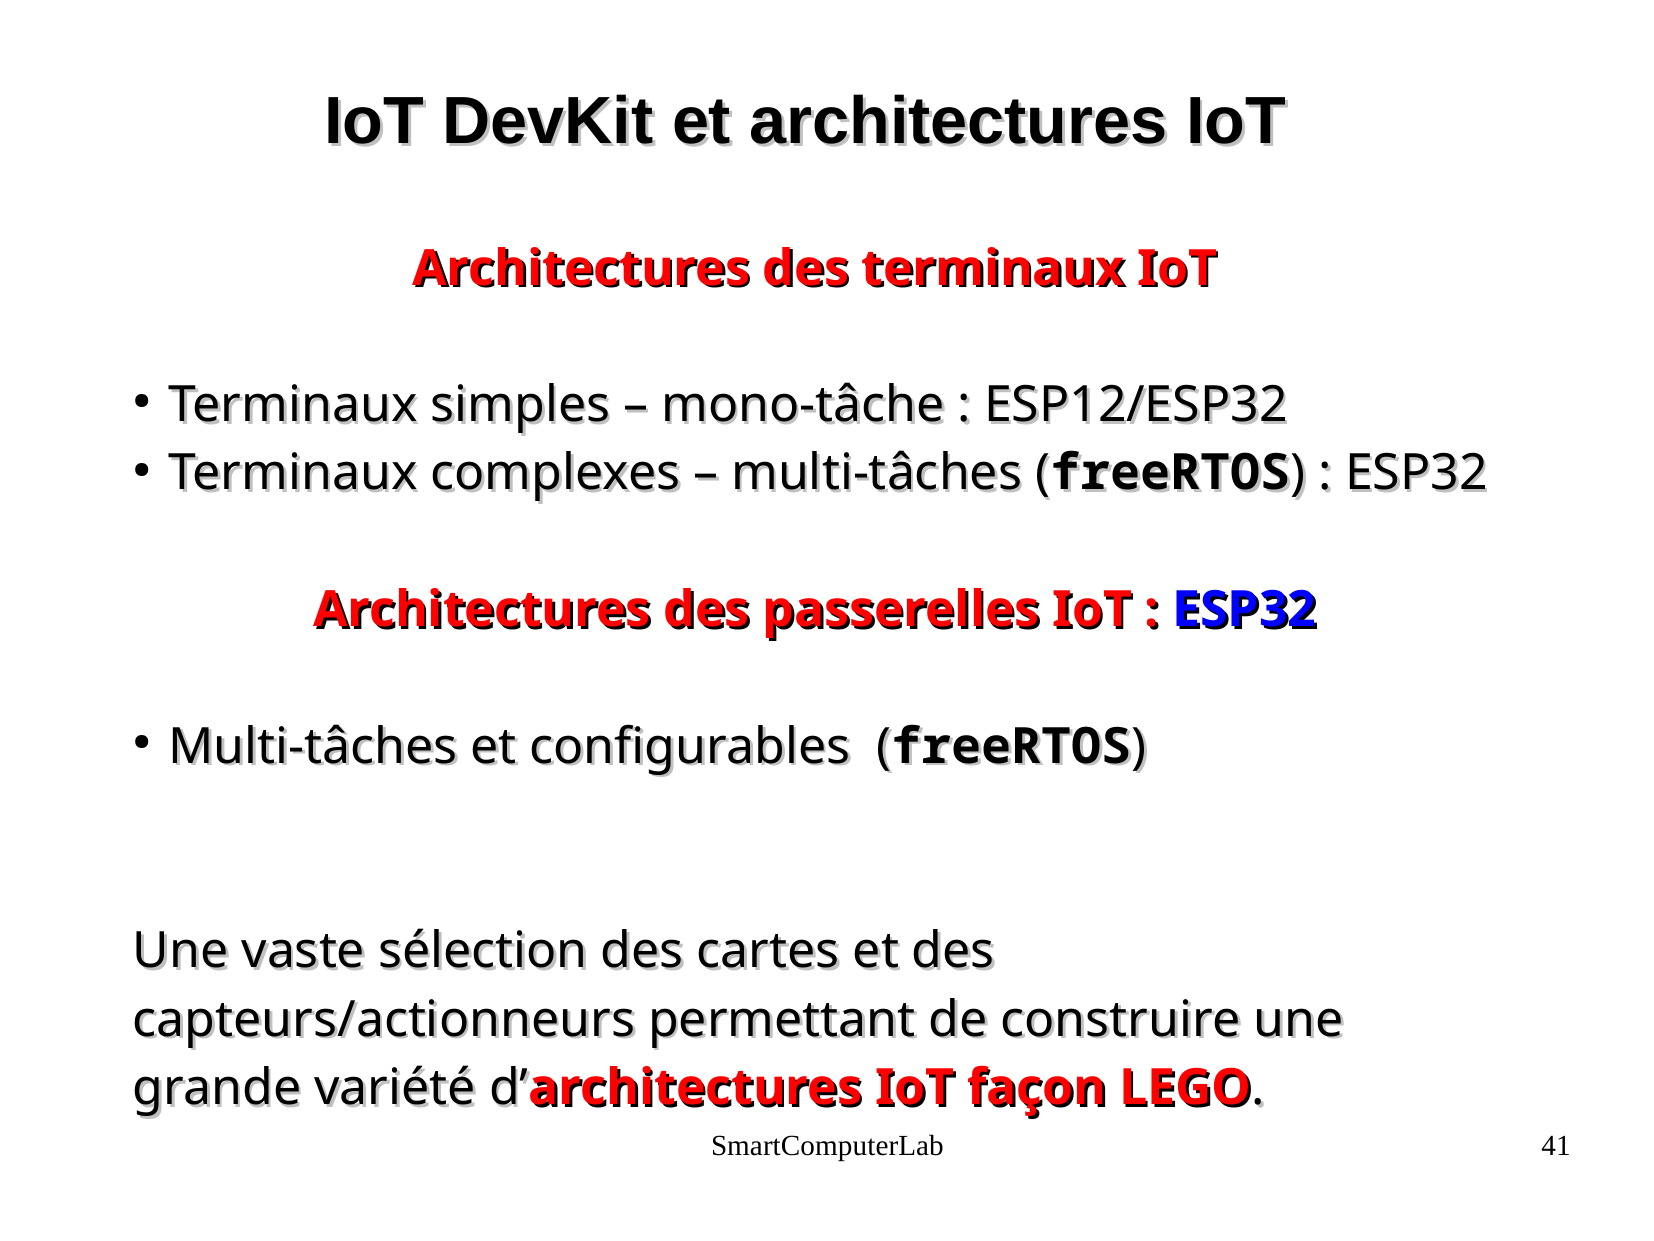

# IoT DevKit et architectures IoT
Architectures des terminaux IoT
Terminaux simples – mono-tâche : ESP12/ESP32
Terminaux complexes – multi-tâches (freeRTOS) : ESP32
Architectures des passerelles IoT : ESP32
Multi-tâches et configurables (freeRTOS)
Une vaste sélection des cartes et des capteurs/actionneurs permettant de construire une grande variété d’architectures IoT façon LEGO.
SmartComputerLab
41